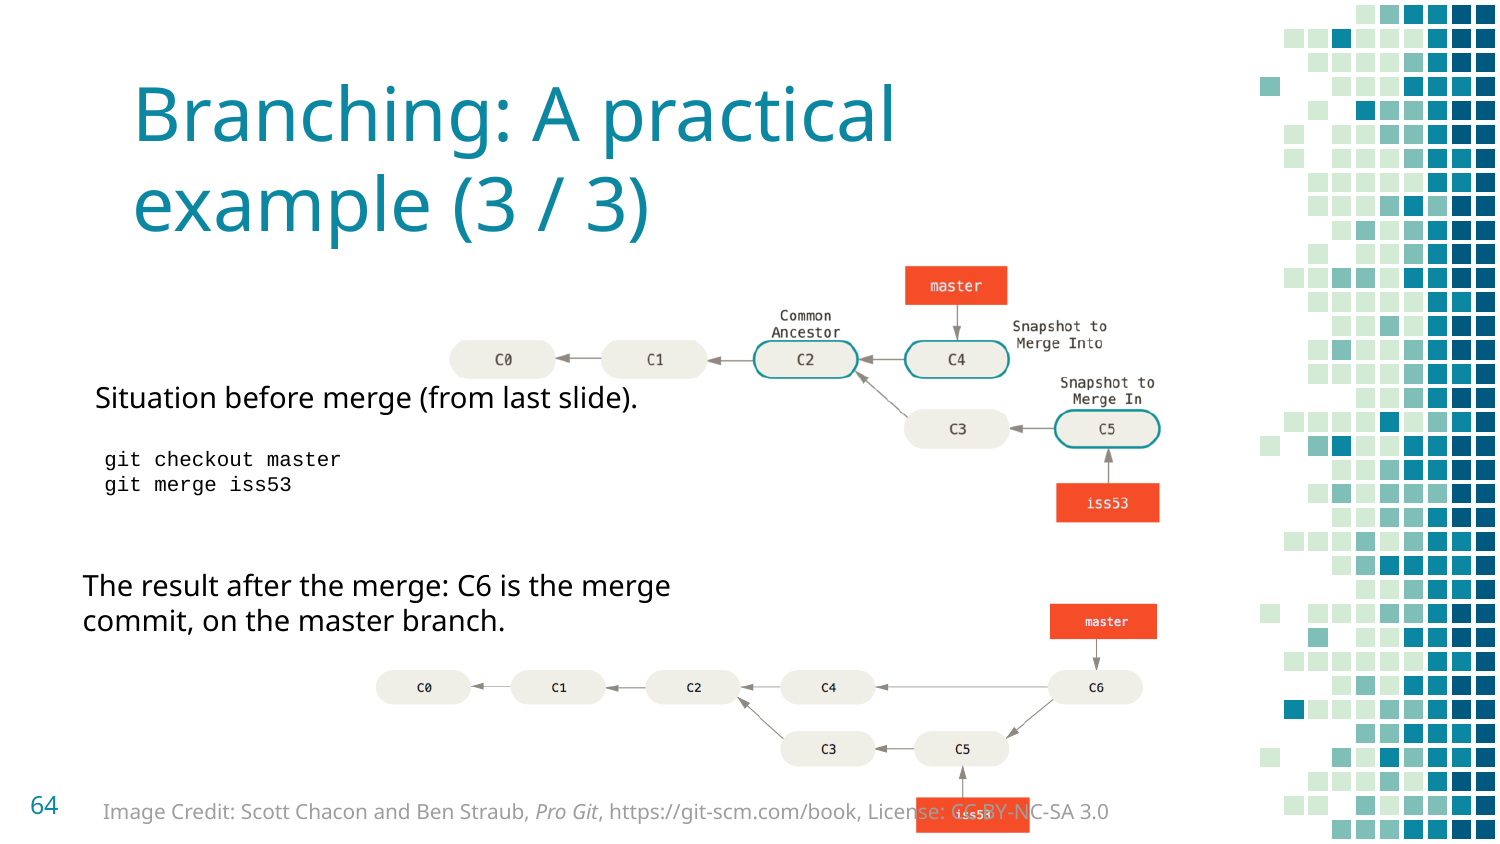

# Branching: A practical example (3 / 3)
Situation before merge (from last slide).
git checkout master
git merge iss53
The result after the merge: C6 is the merge commit, on the master branch.
Image Credit: Scott Chacon and Ben Straub, Pro Git, https://git-scm.com/book, License: CC BY-NC-SA 3.0